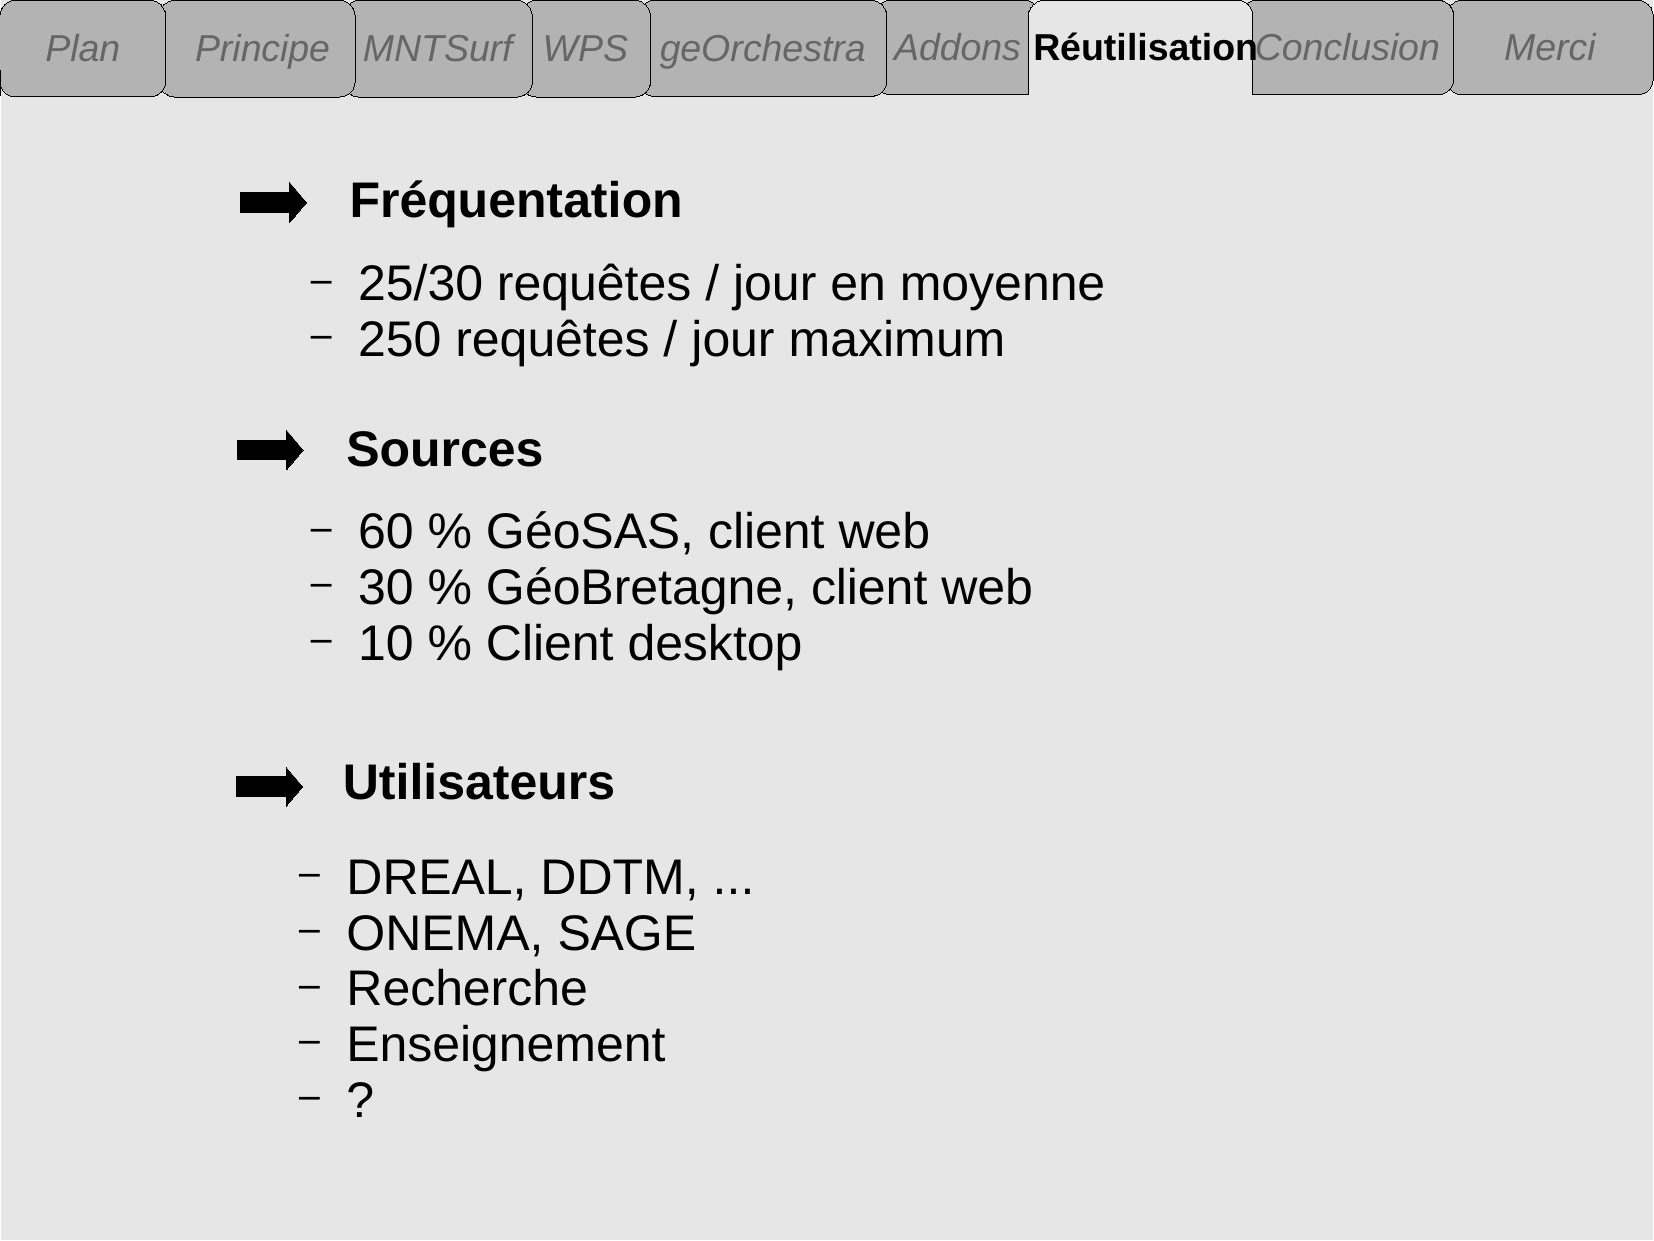

Plan
 Principe
WPS
geOrchestra
MNTSurf
Addons
 Réutilisation
Conclusion
Merci
Fréquentation
25/30 requêtes / jour en moyenne
250 requêtes / jour maximum
Sources
60 % GéoSAS, client web
30 % GéoBretagne, client web
10 % Client desktop
Utilisateurs
DREAL, DDTM, ...
ONEMA, SAGE
Recherche
Enseignement
?